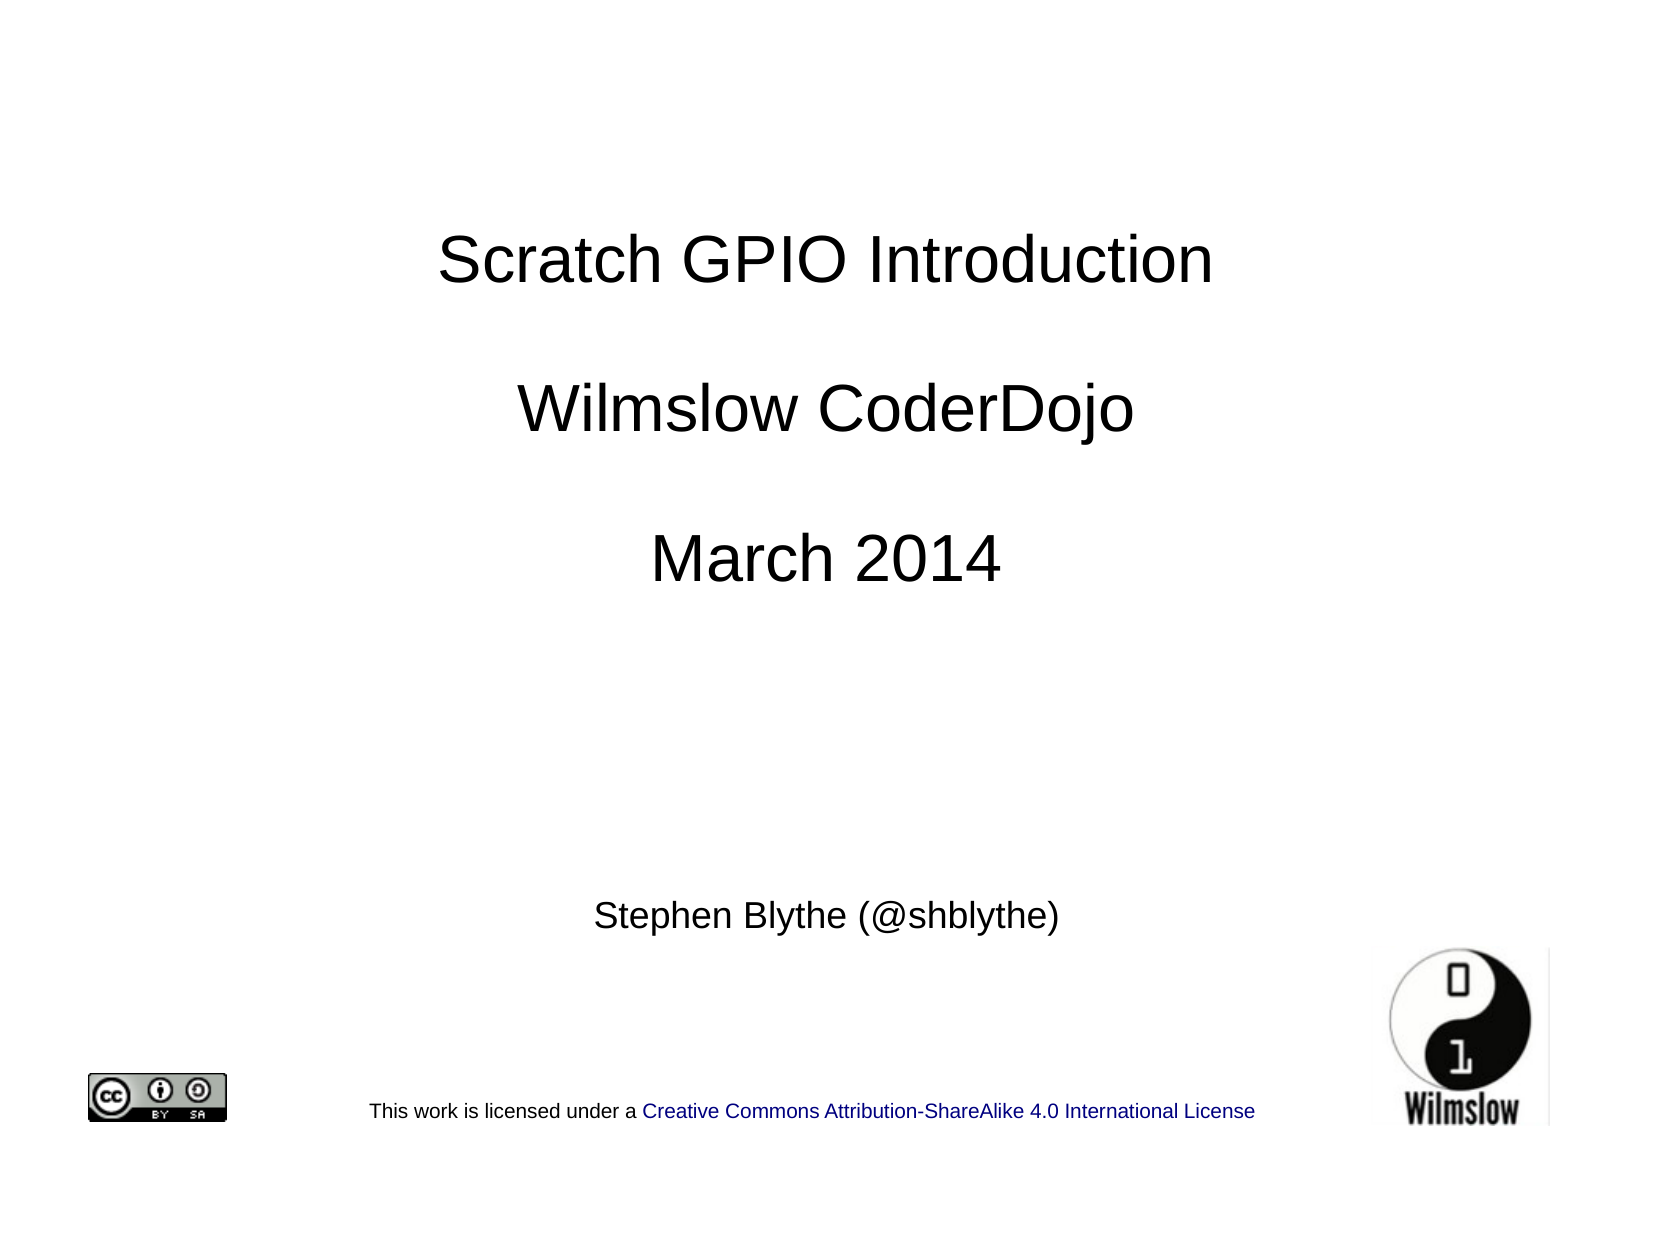

# Scratch GPIO Introduction
Wilmslow CoderDojo
March 2014
Stephen Blythe (@shblythe)
This work is licensed under a Creative Commons Attribution-ShareAlike 4.0 International License